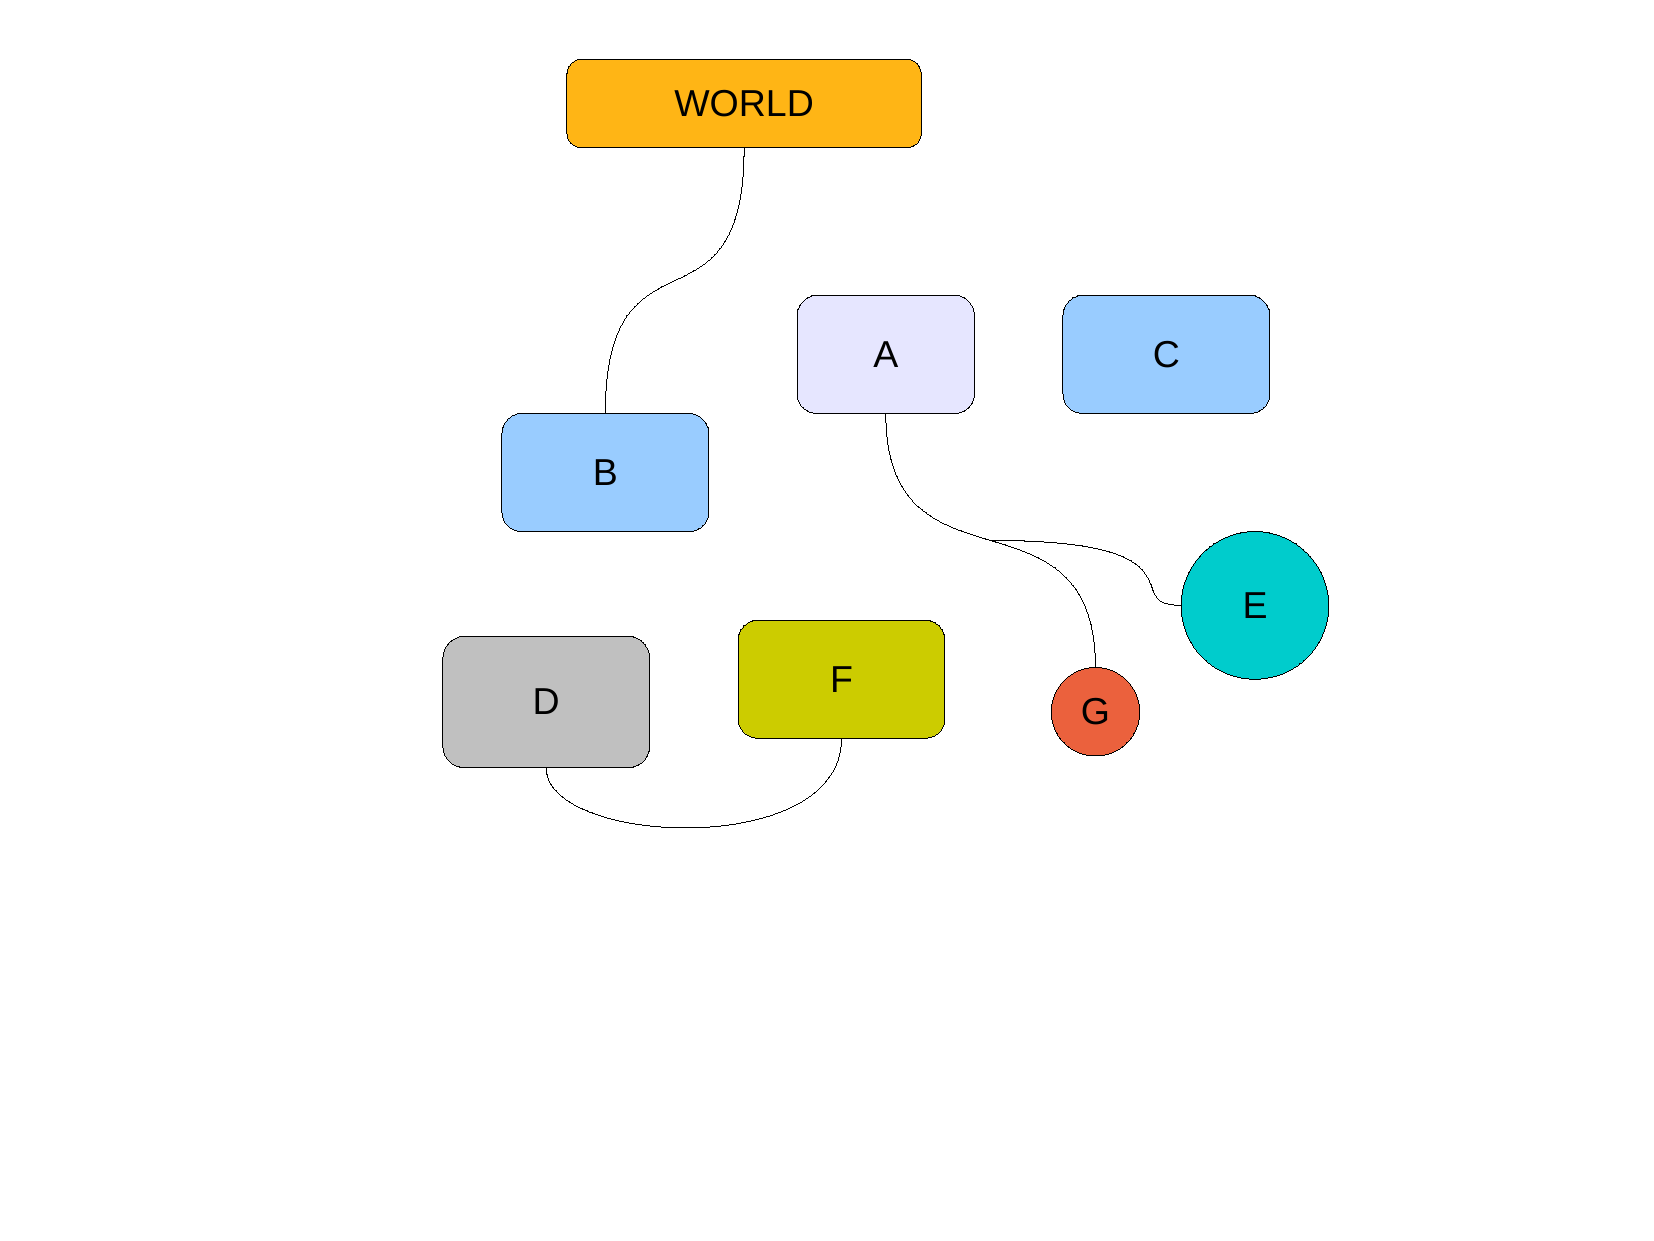

WORLD
A
C
B
E
F
D
G